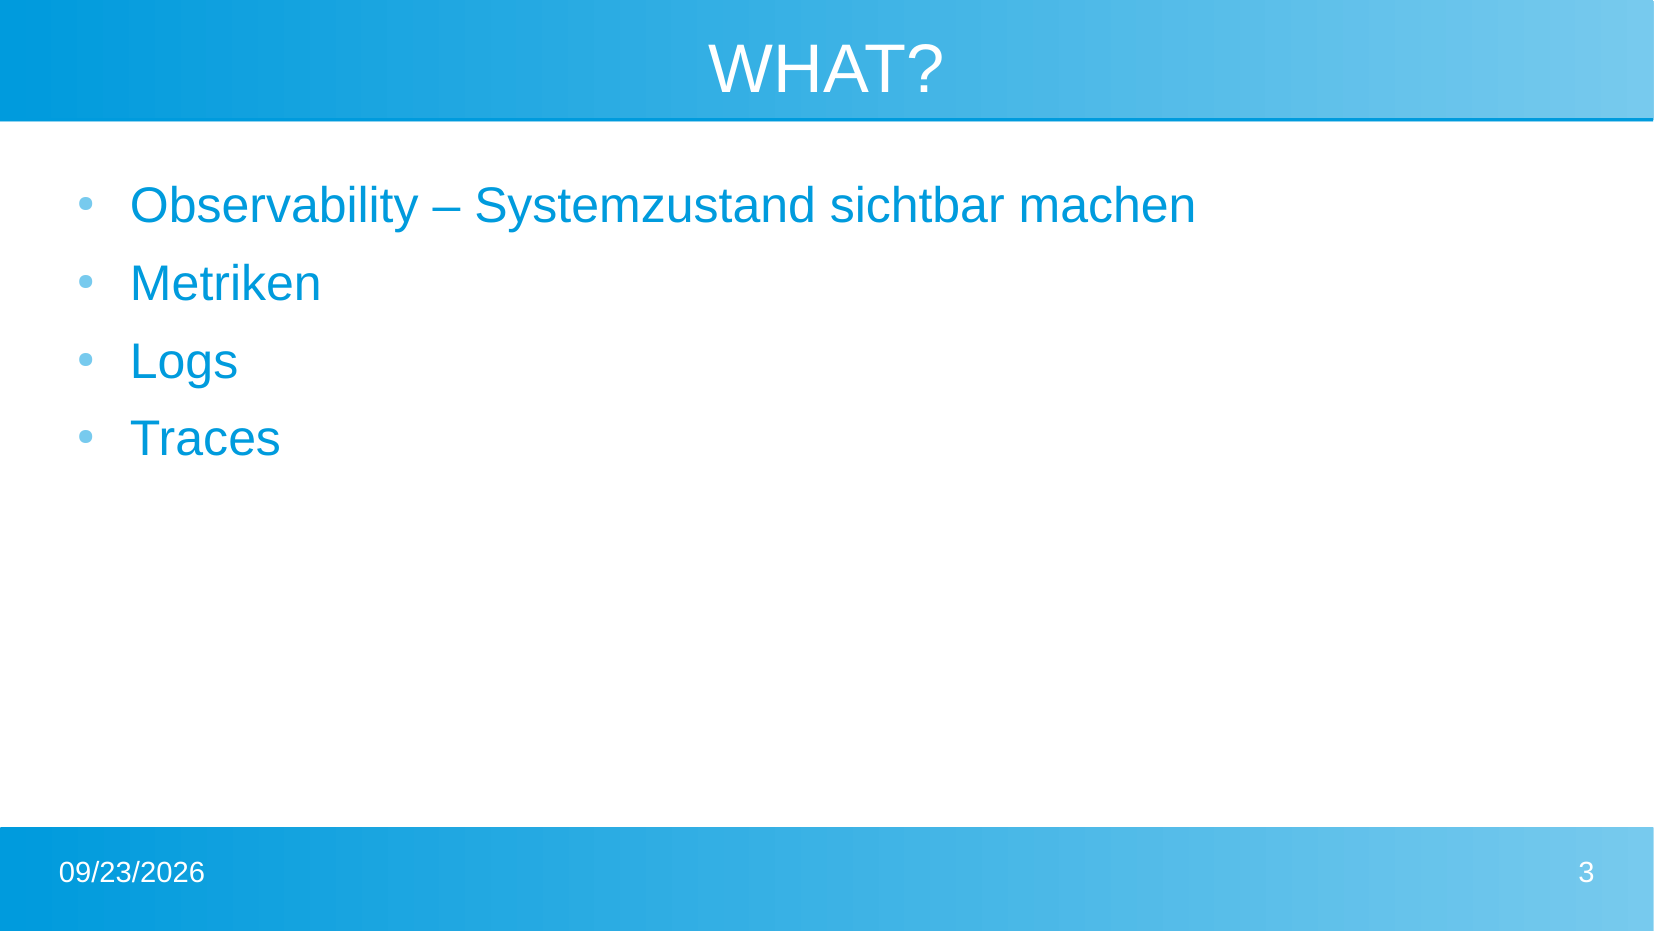

# WHAT?
Observability – Systemzustand sichtbar machen
Metriken
Logs
Traces
3